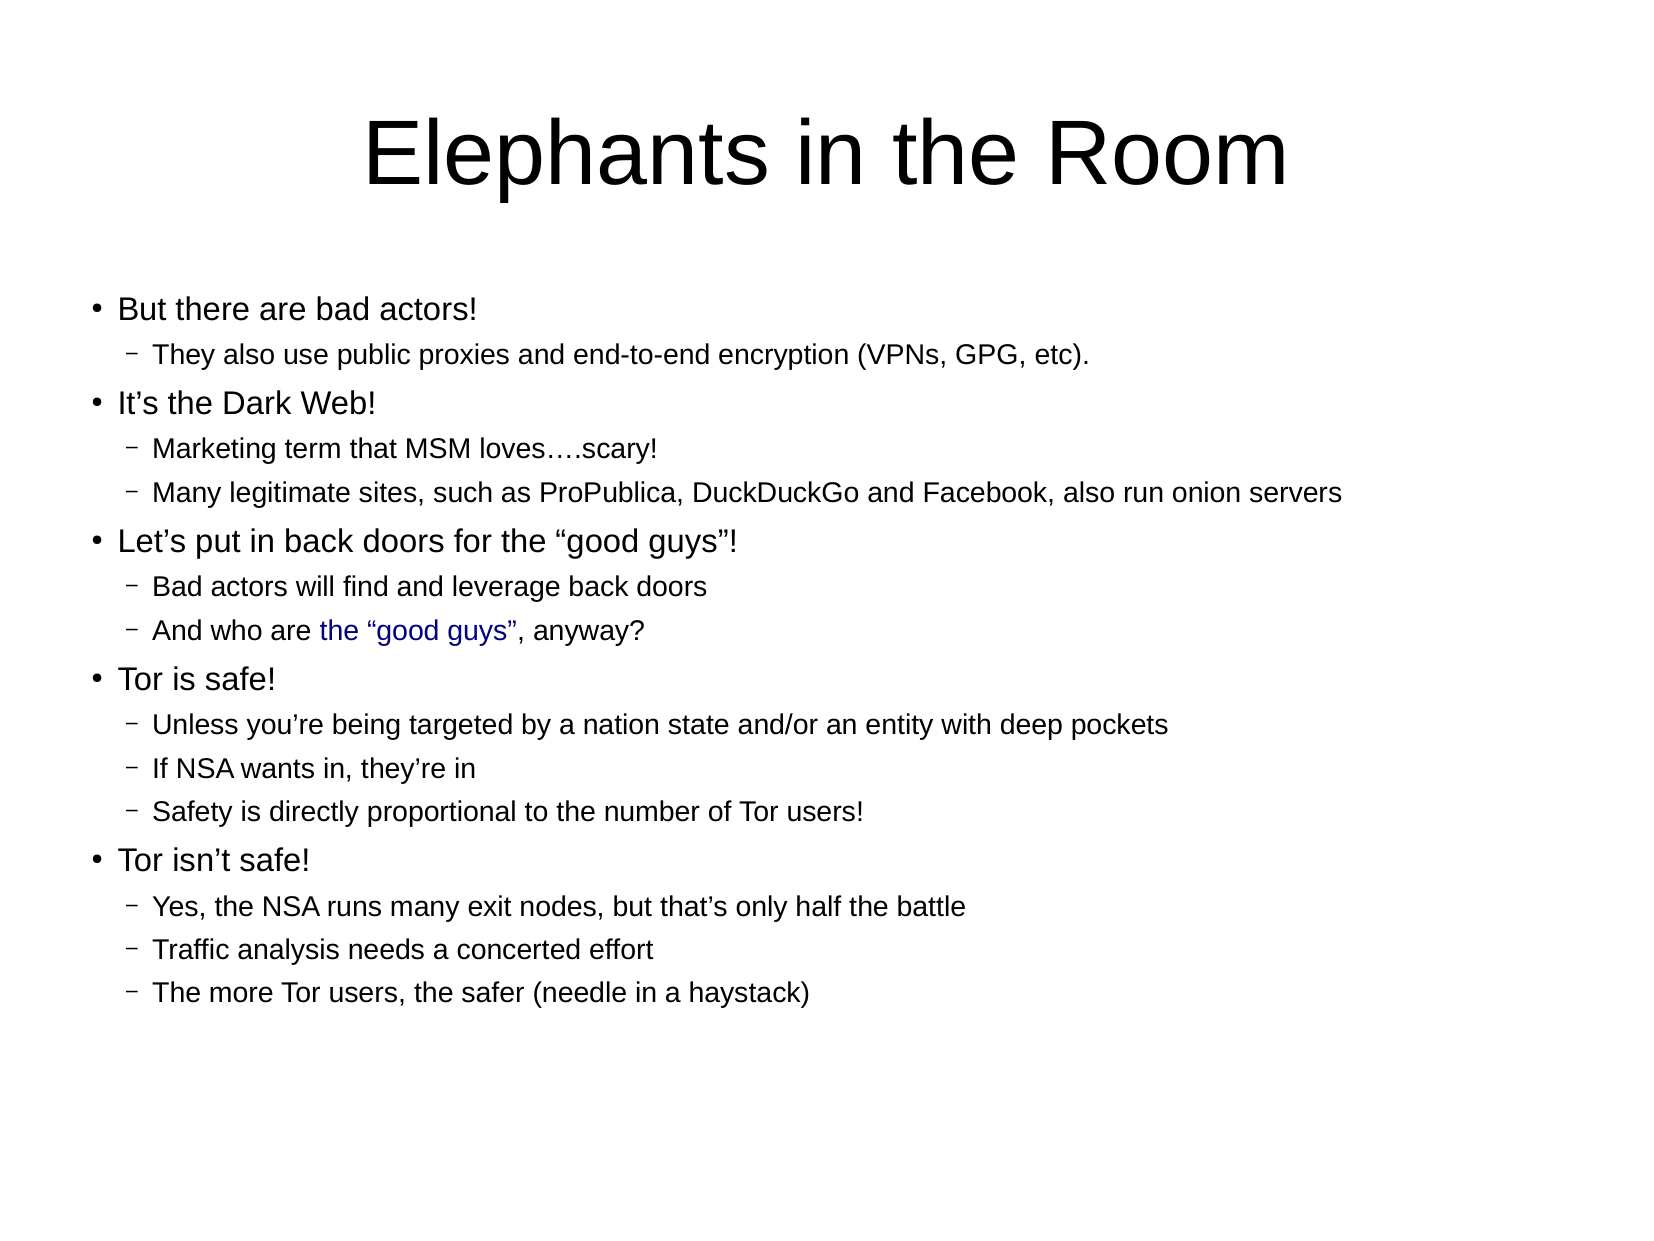

# Elephants in the Room
But there are bad actors!
They also use public proxies and end-to-end encryption (VPNs, GPG, etc).
It’s the Dark Web!
Marketing term that MSM loves….scary!
Many legitimate sites, such as ProPublica, DuckDuckGo and Facebook, also run onion servers
Let’s put in back doors for the “good guys”!
Bad actors will find and leverage back doors
And who are the “good guys”, anyway?
Tor is safe!
Unless you’re being targeted by a nation state and/or an entity with deep pockets
If NSA wants in, they’re in
Safety is directly proportional to the number of Tor users!
Tor isn’t safe!
Yes, the NSA runs many exit nodes, but that’s only half the battle
Traffic analysis needs a concerted effort
The more Tor users, the safer (needle in a haystack)